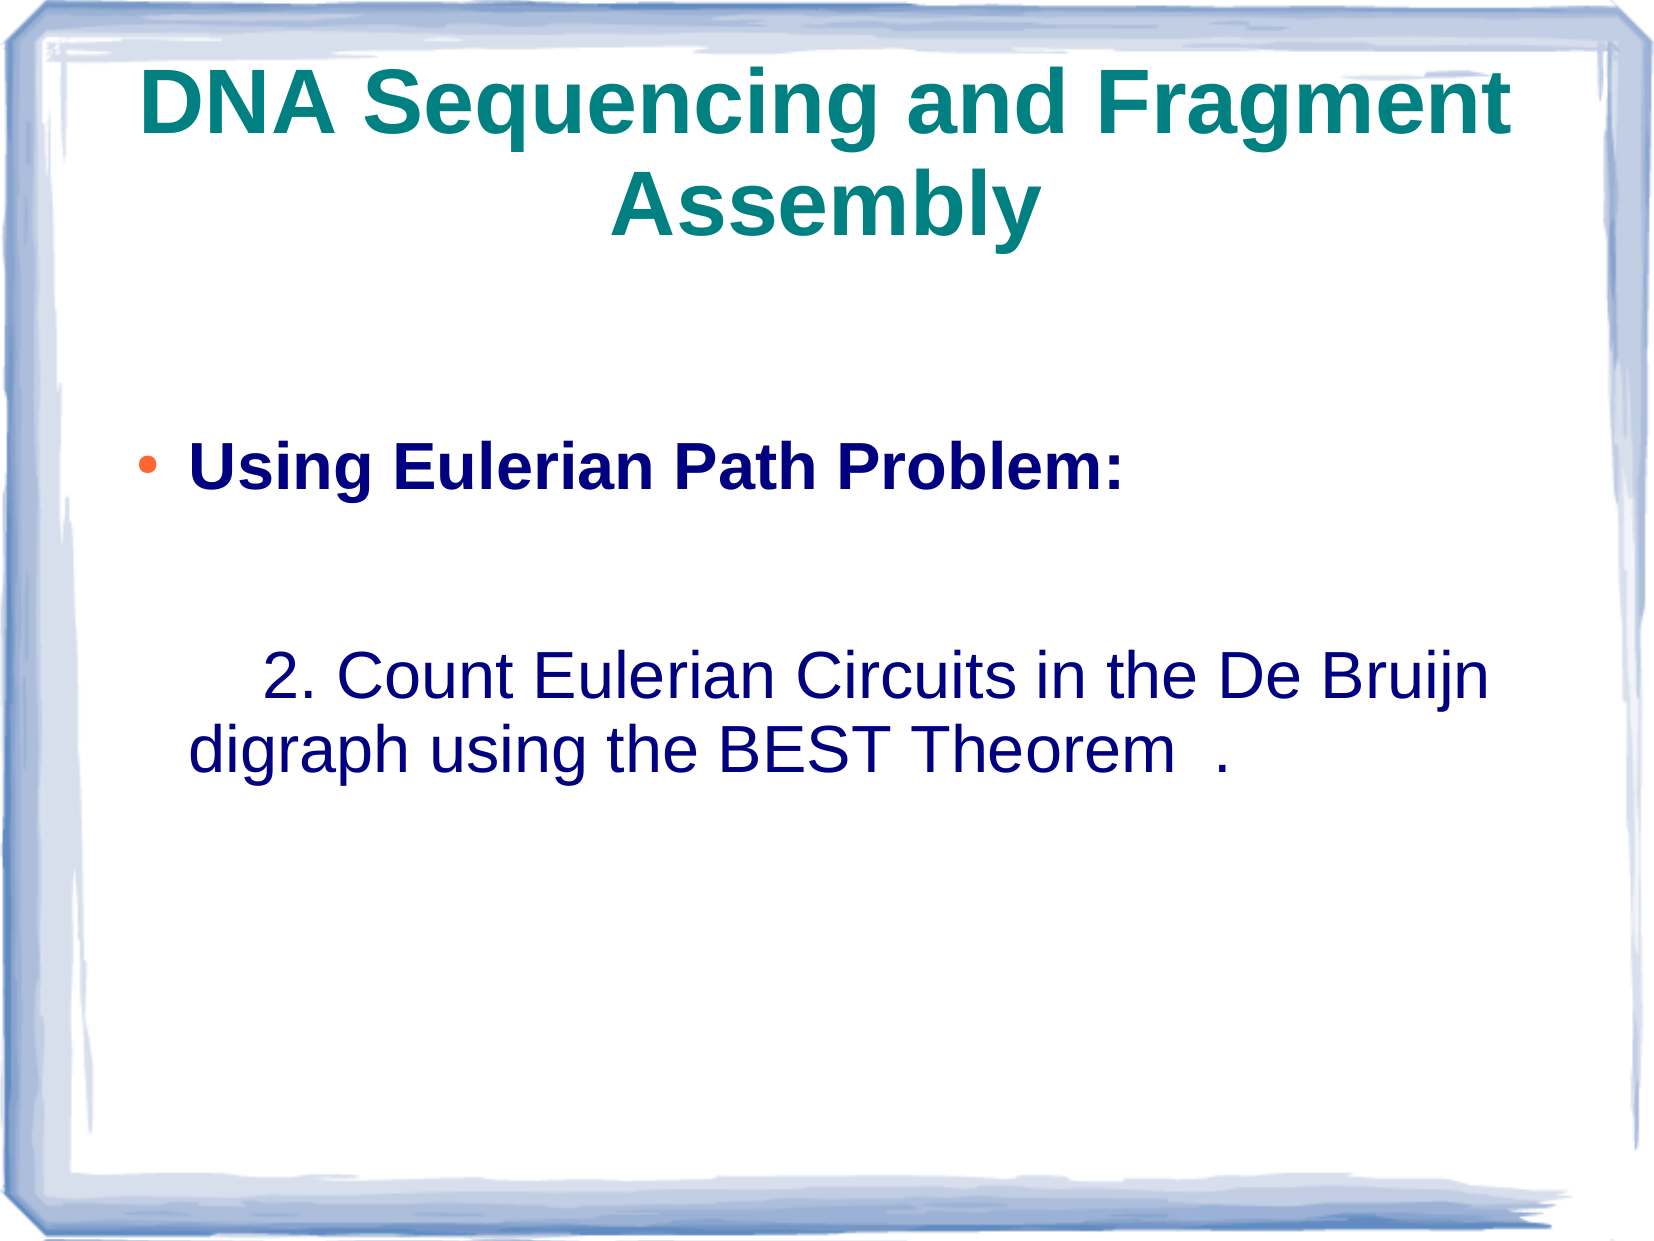

# DNA Sequencing and Fragment Assembly
Using Eulerian Path Problem:
 2. Count Eulerian Circuits in the De Bruijn digraph using the BEST Theorem .